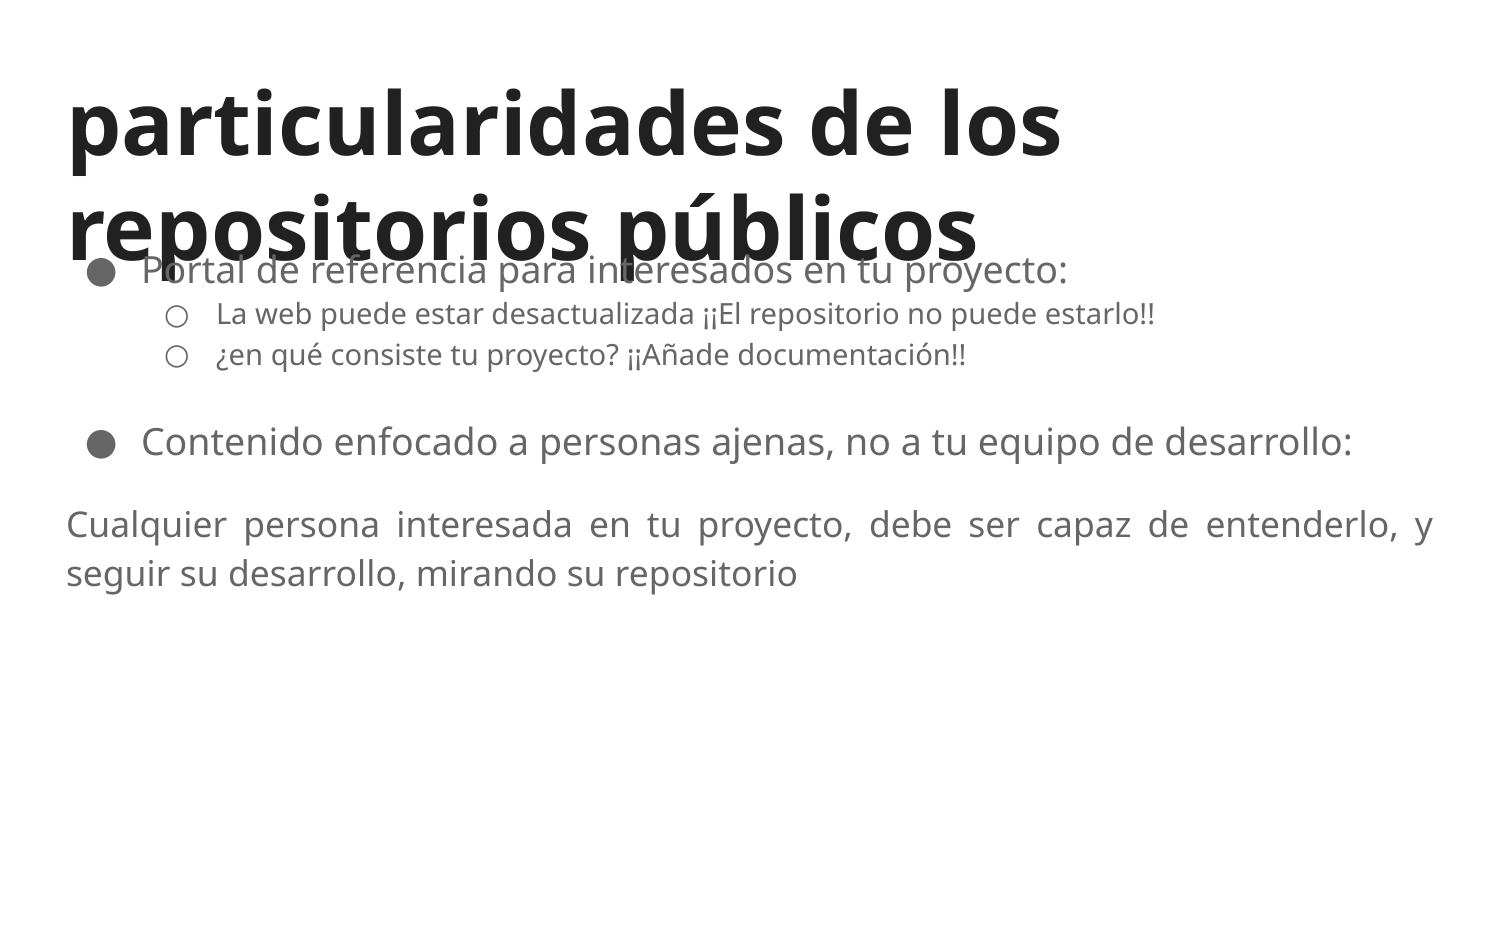

# particularidades de los repositorios públicos
Portal de referencia para interesados en tu proyecto:
La web puede estar desactualizada ¡¡El repositorio no puede estarlo!!
¿en qué consiste tu proyecto? ¡¡Añade documentación!!
Contenido enfocado a personas ajenas, no a tu equipo de desarrollo:
Cualquier persona interesada en tu proyecto, debe ser capaz de entenderlo, y seguir su desarrollo, mirando su repositorio